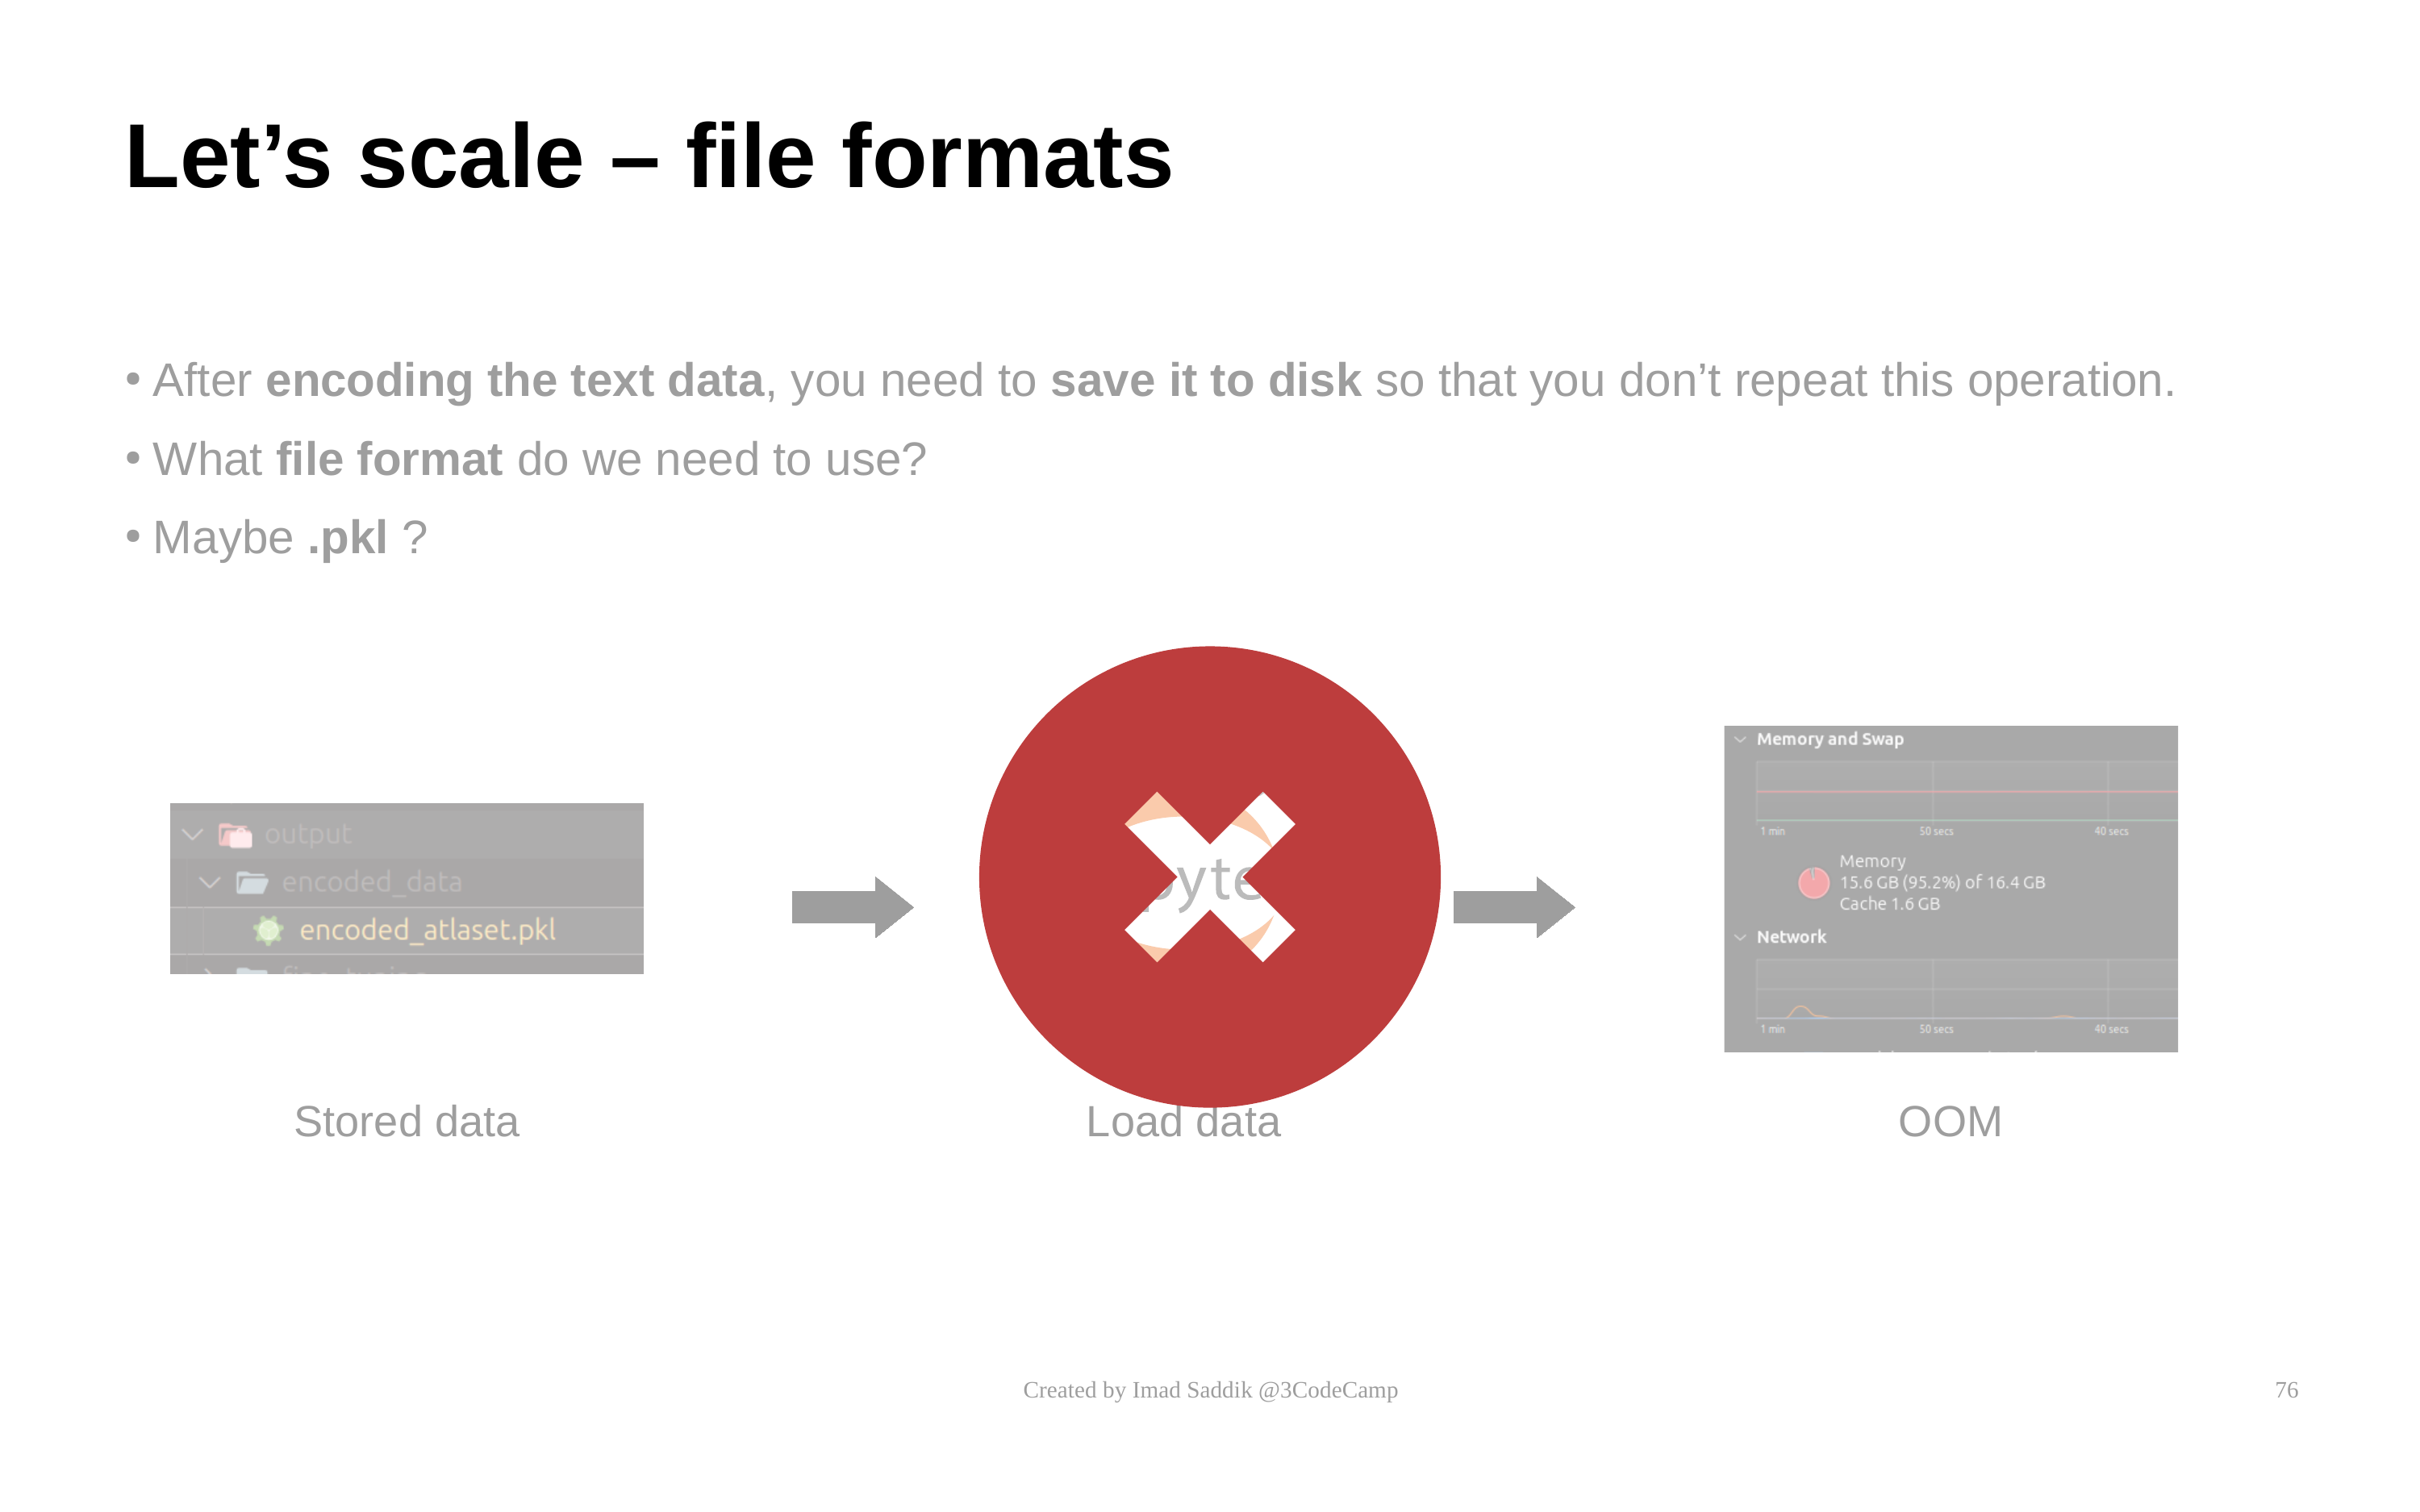

Let’s scale – file formats
After encoding the text data, you need to save it to disk so that you don’t repeat this operation.
What file format do we need to use?
Maybe .pkl ?
Stored data
Load data
OOM
Created by Imad Saddik @3CodeCamp
76